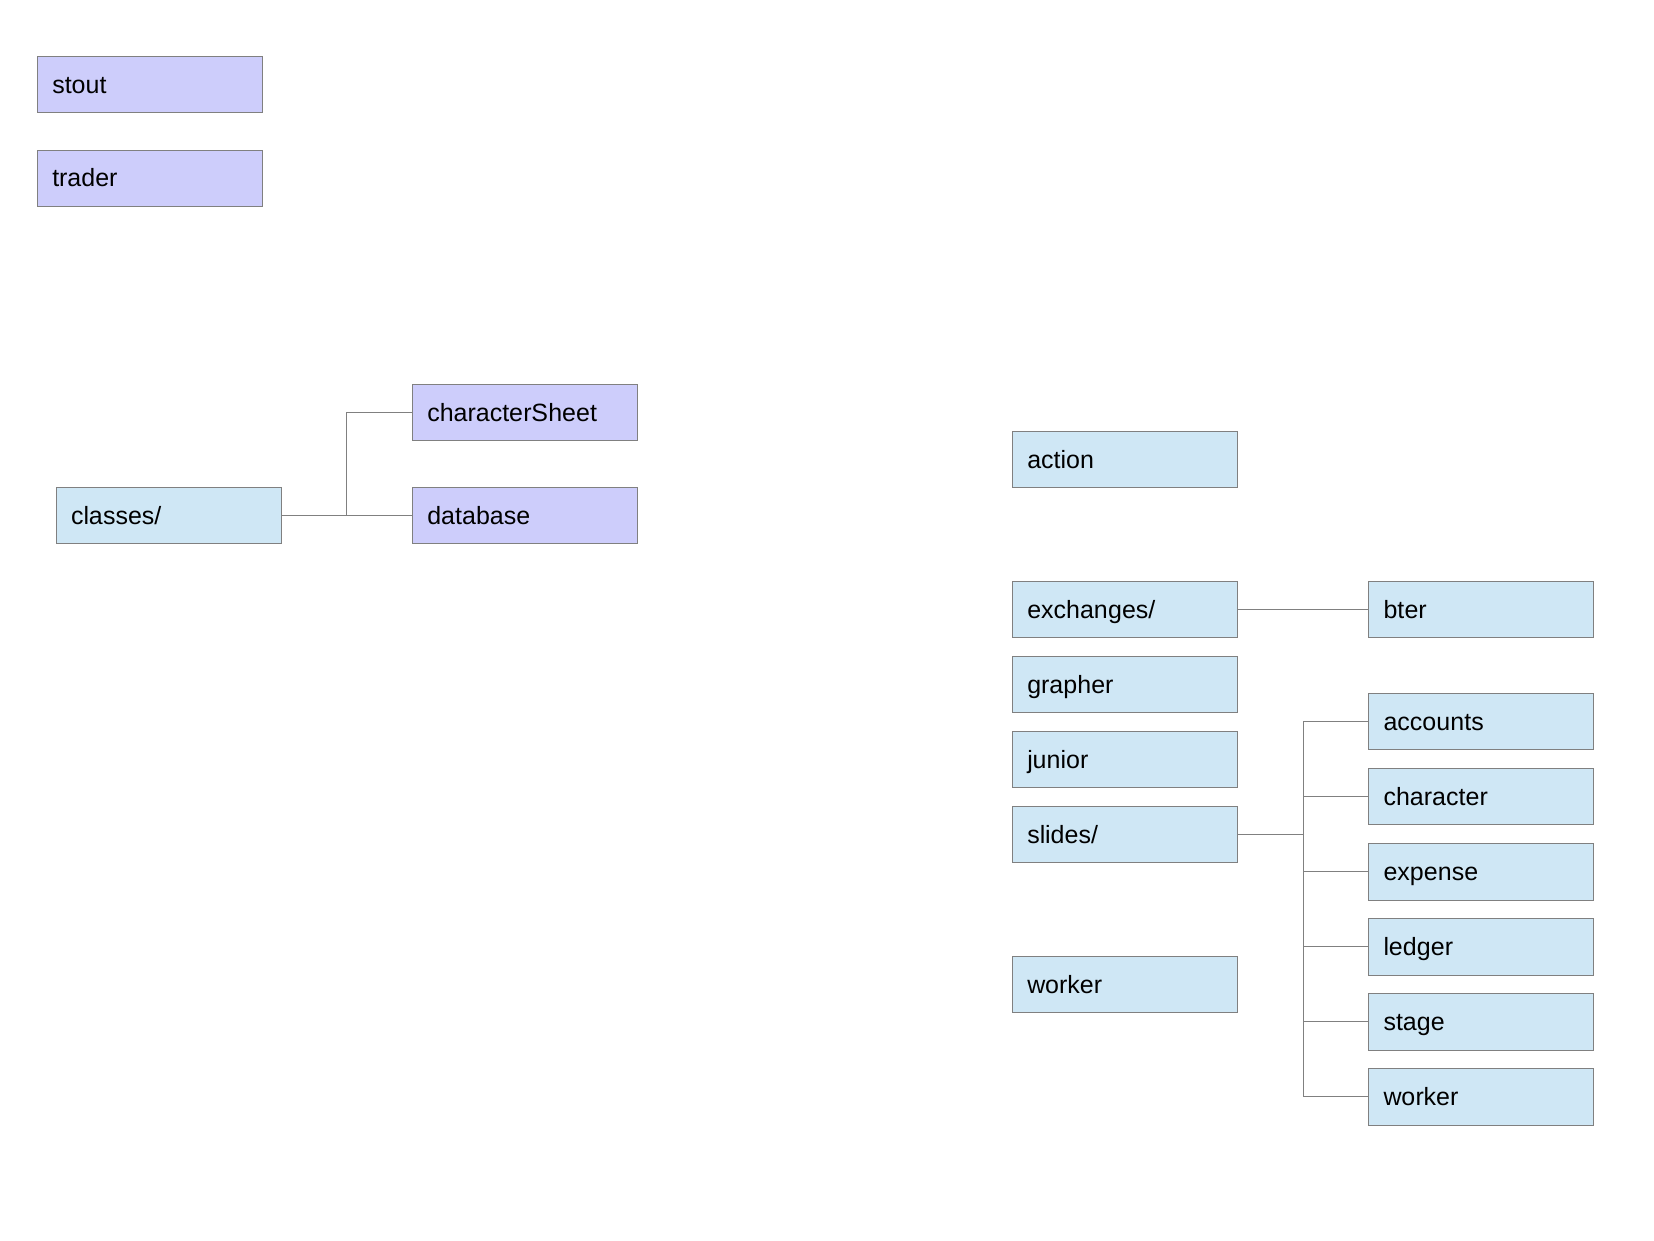

stout
trader
characterSheet
action
classes/
database
bter
exchanges/
grapher
accounts
junior
character
slides/
expense
ledger
worker
stage
worker